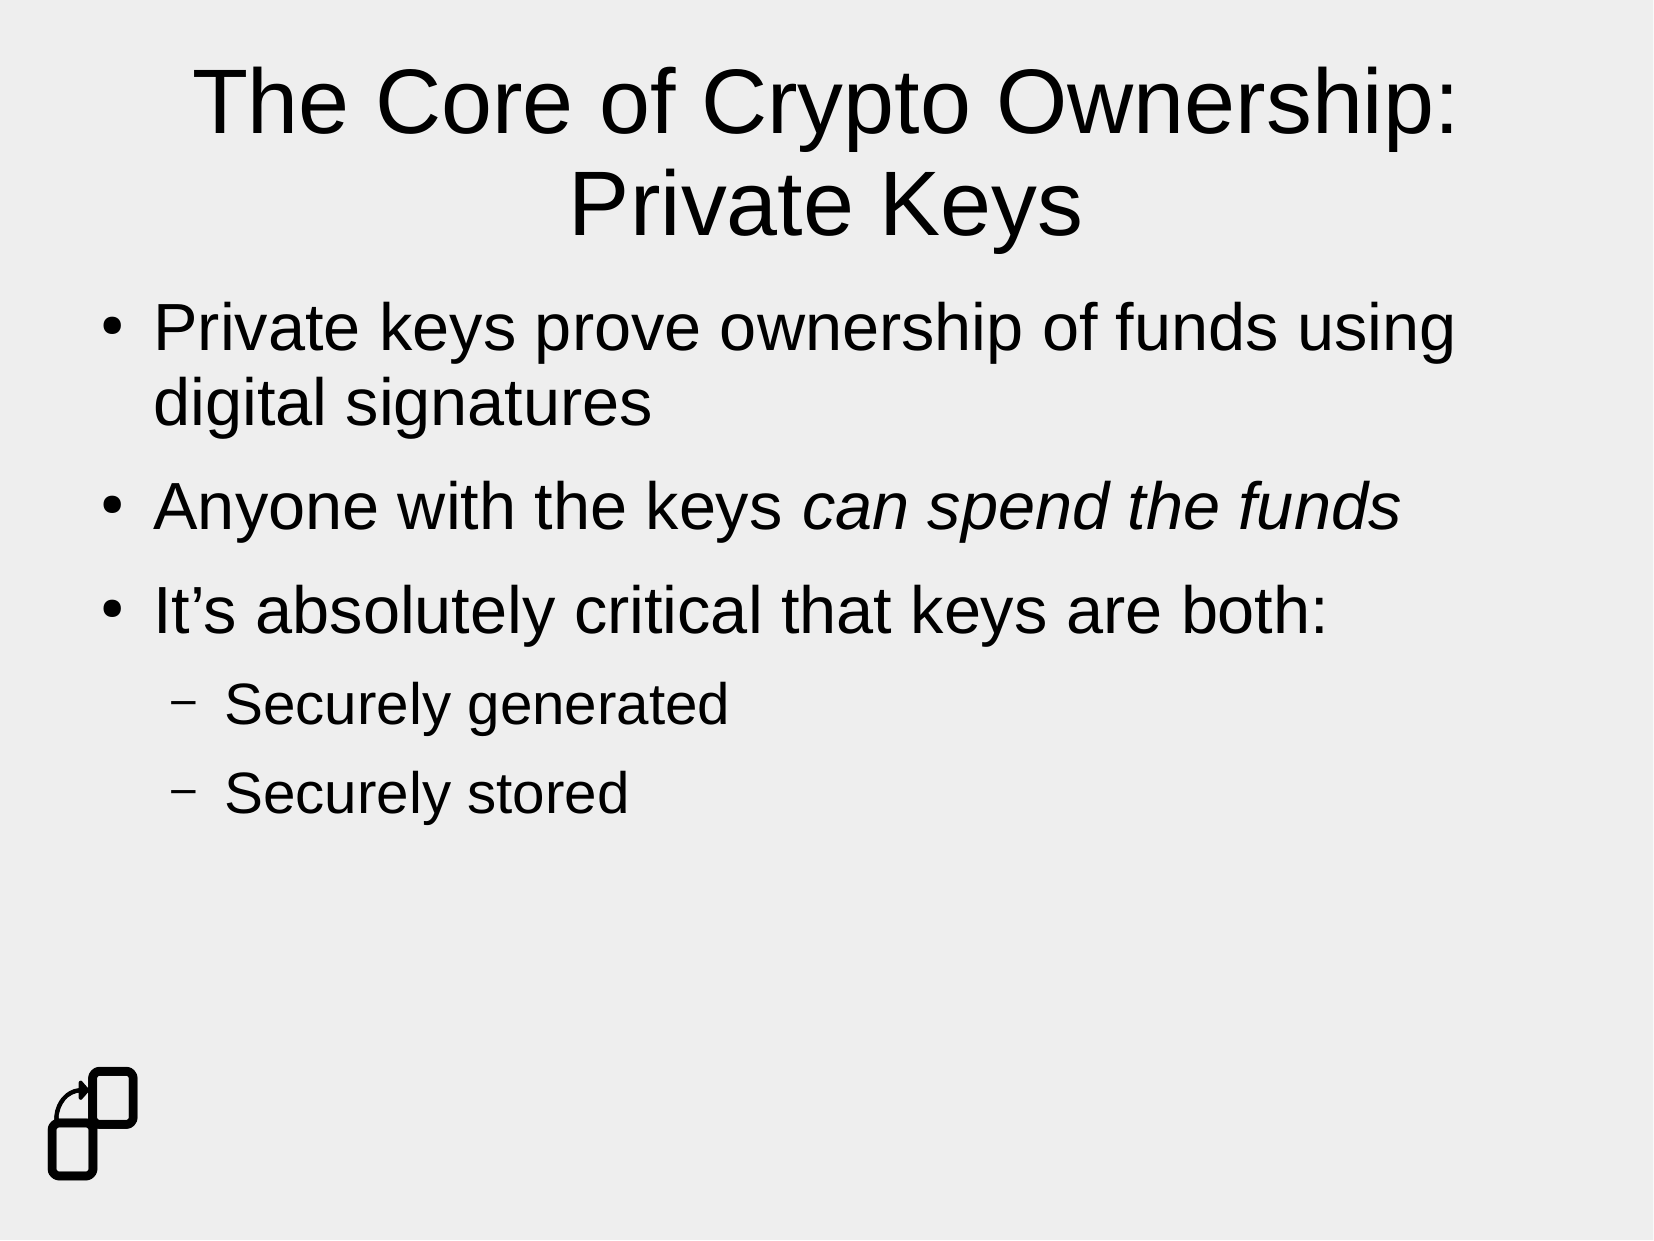

The Core of Crypto Ownership:
Private Keys
# Private keys prove ownership of funds using digital signatures
Anyone with the keys can spend the funds
It’s absolutely critical that keys are both:
Securely generated
Securely stored